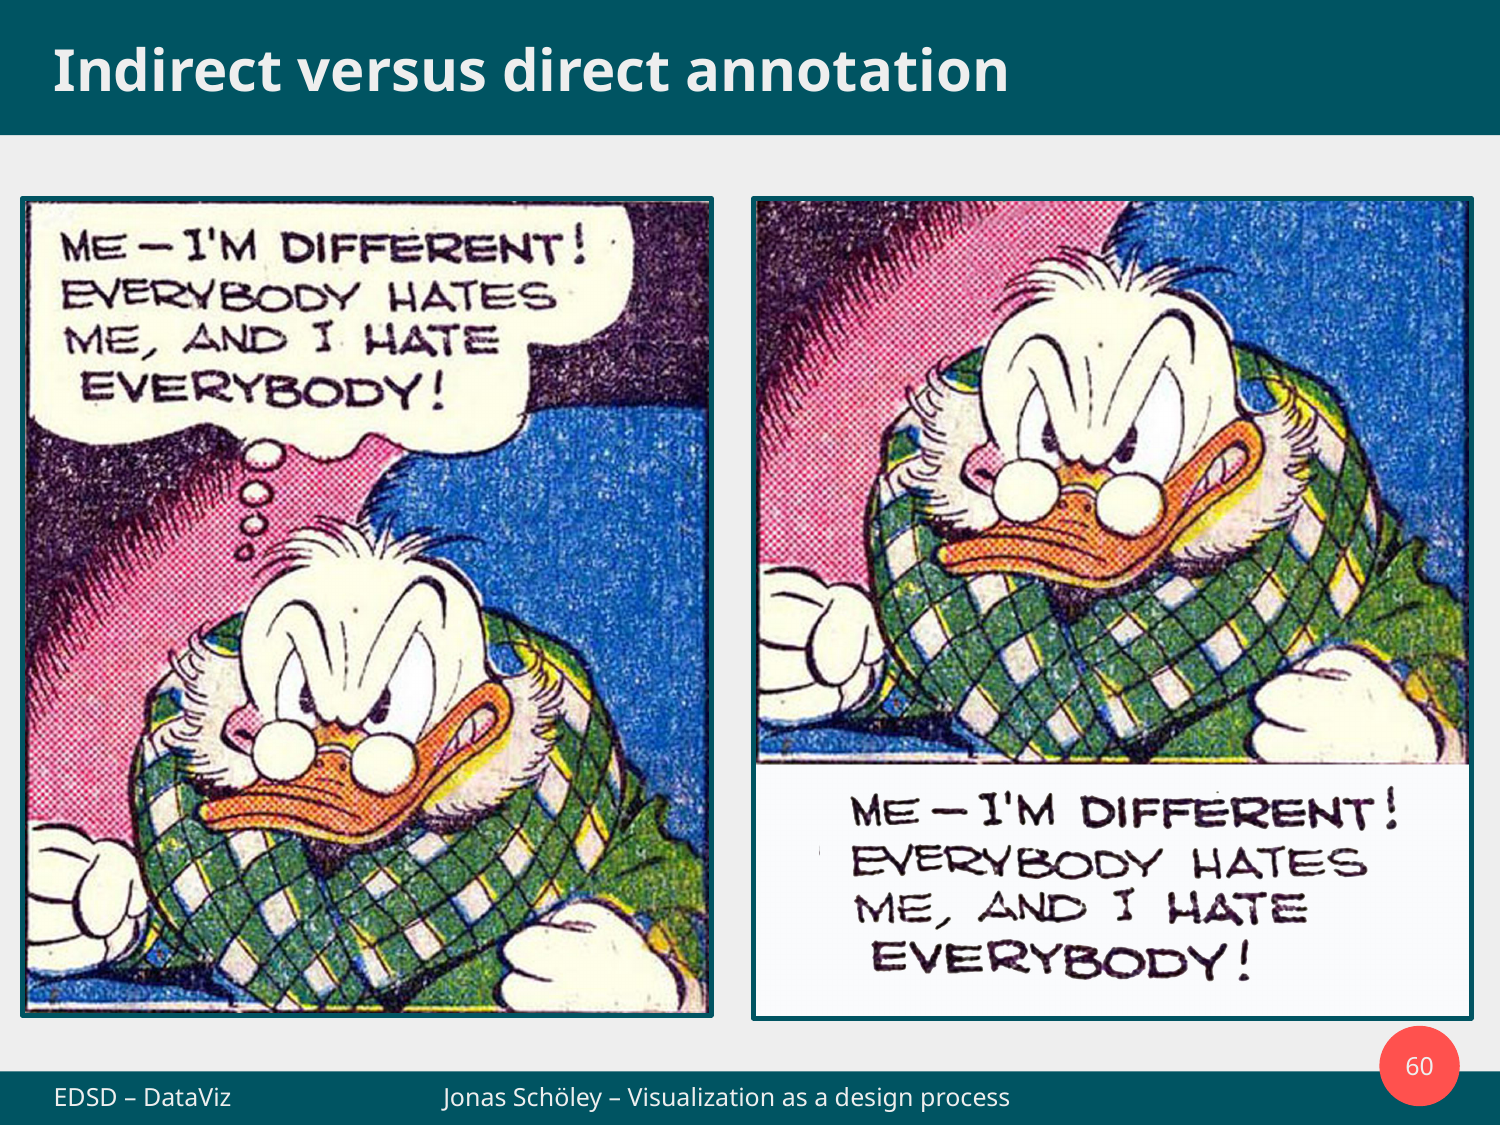

# Indirect versus direct annotation
60
EDSD – DataViz
Jonas Schöley – Visualization as a design process